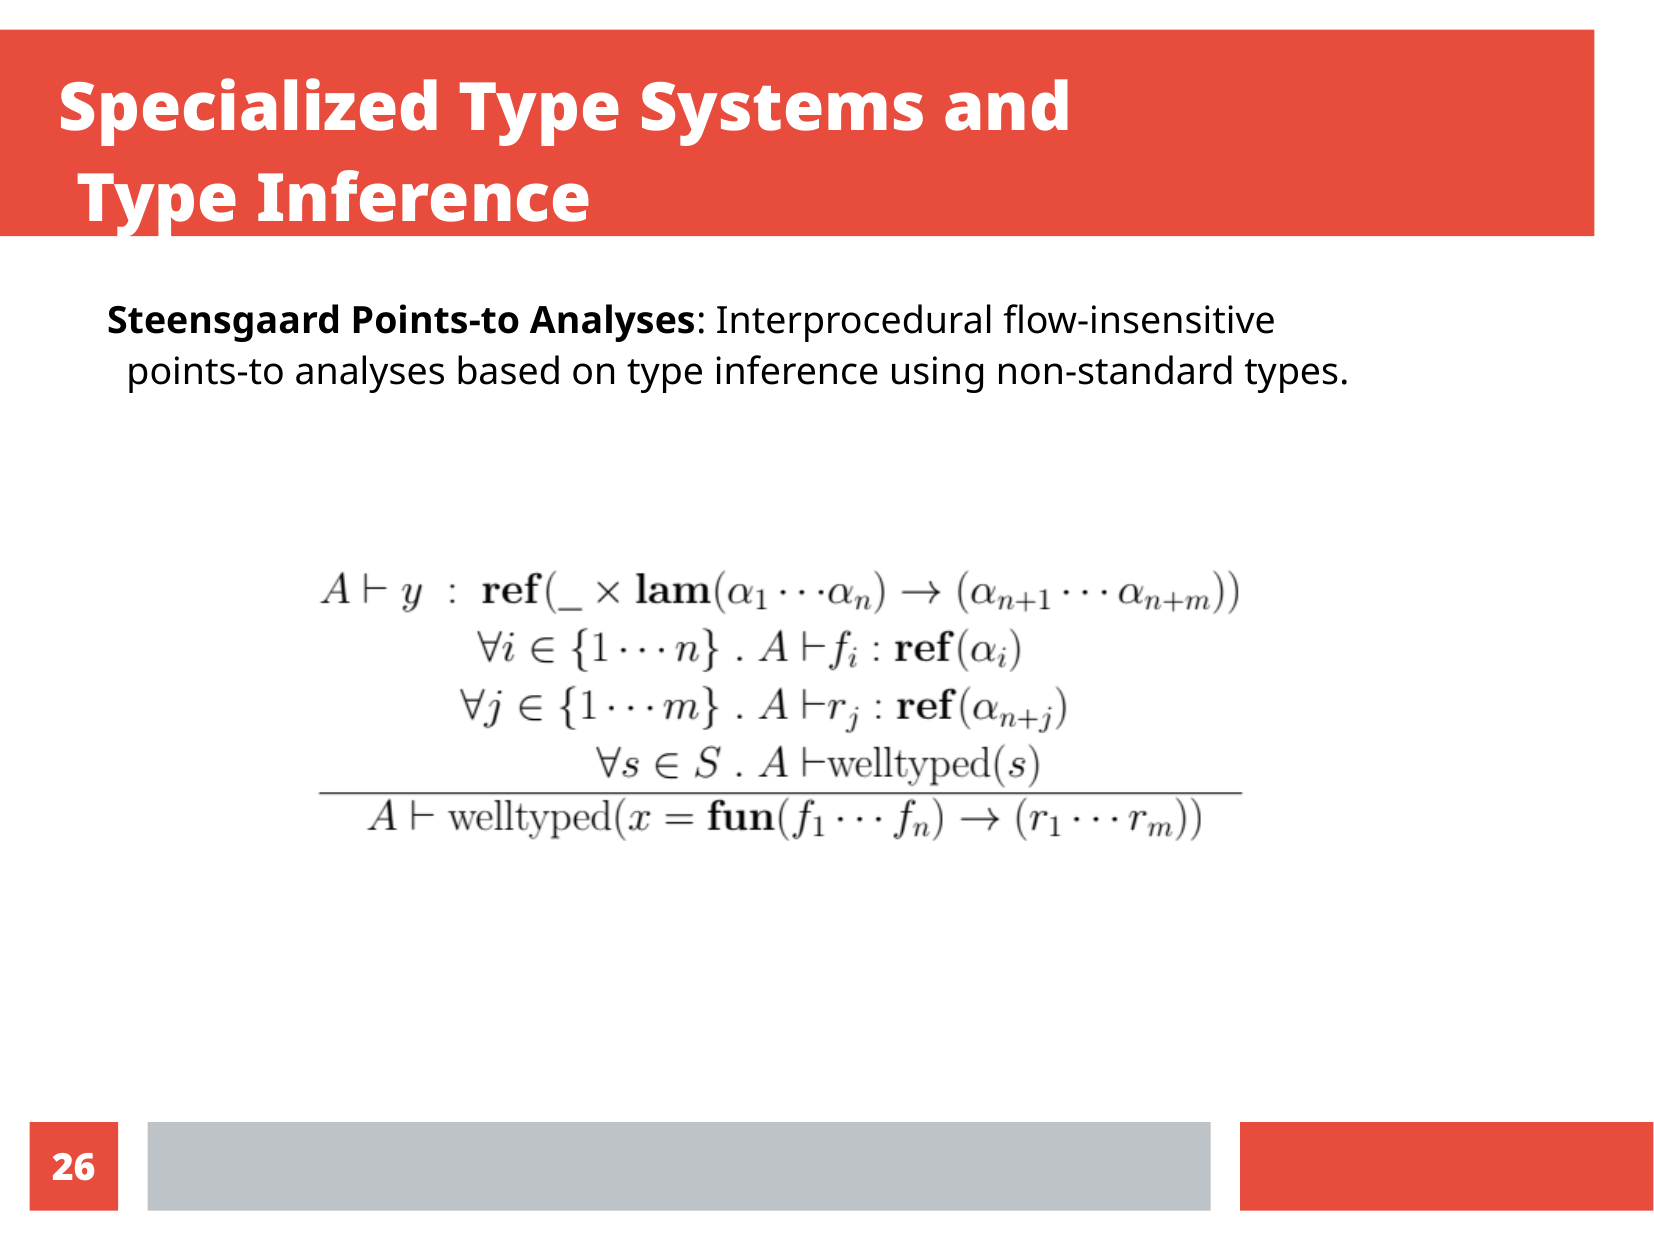

# Specialized Type Systems and Type Inference
Steensgaard Points-to Analyses: Interprocedural flow-insensitive
 points-to analyses based on type inference using non-standard types.
26